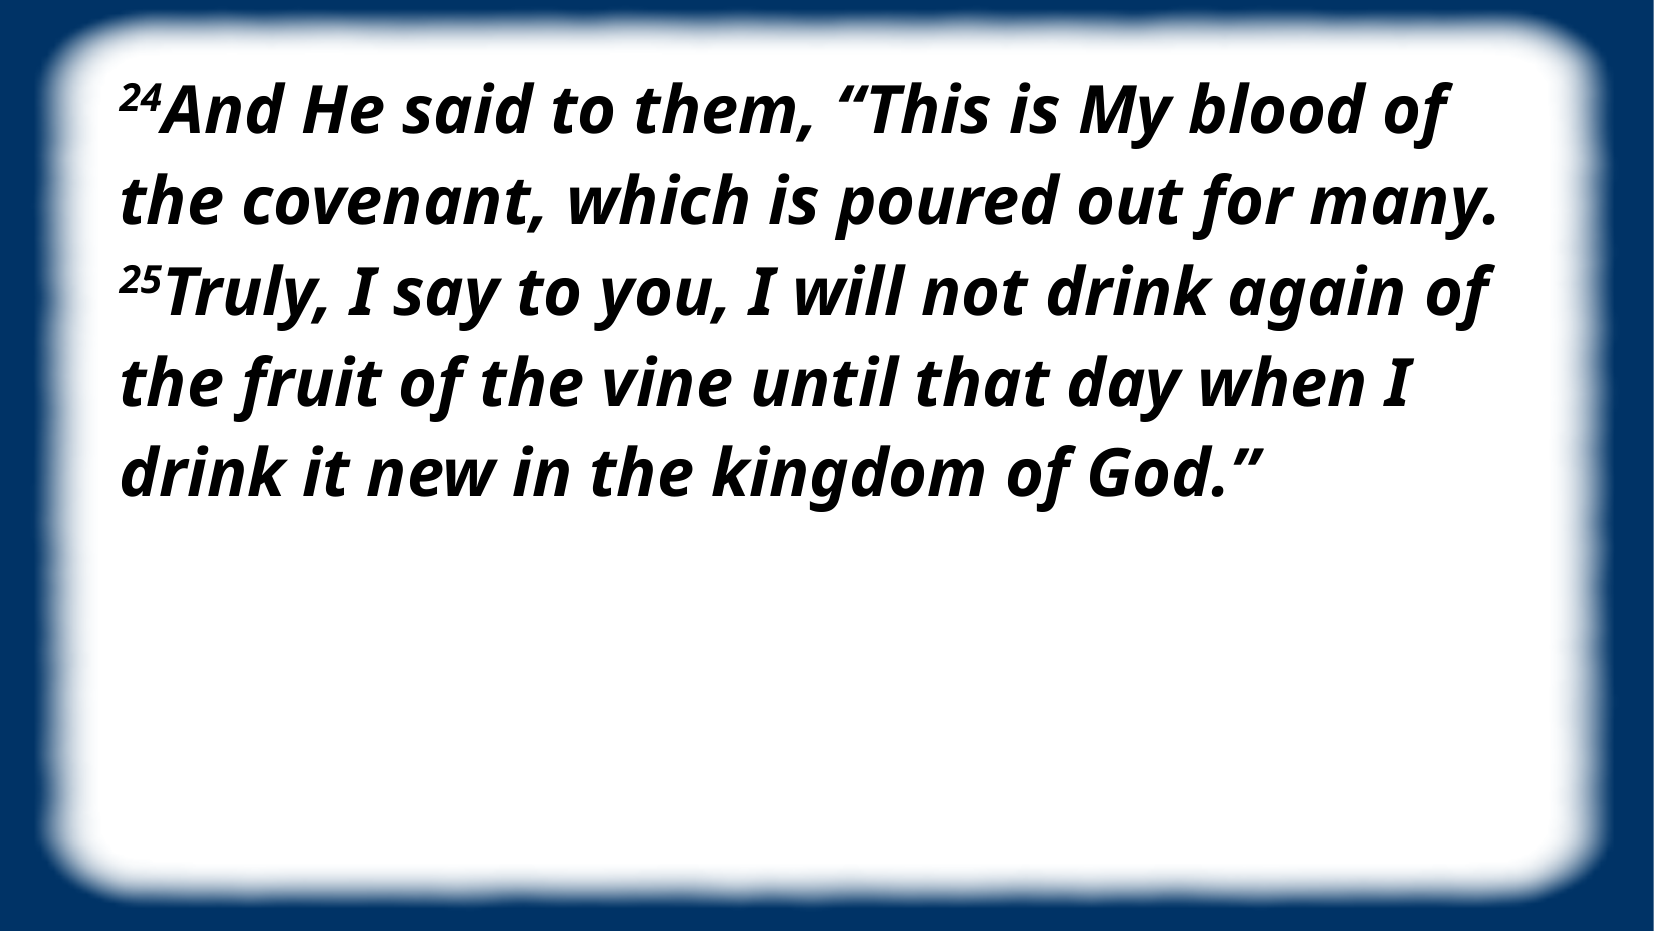

24And He said to them, “This is My blood of the covenant, which is poured out for many. 25Truly, I say to you, I will not drink again of the fruit of the vine until that day when I drink it new in the kingdom of God.”